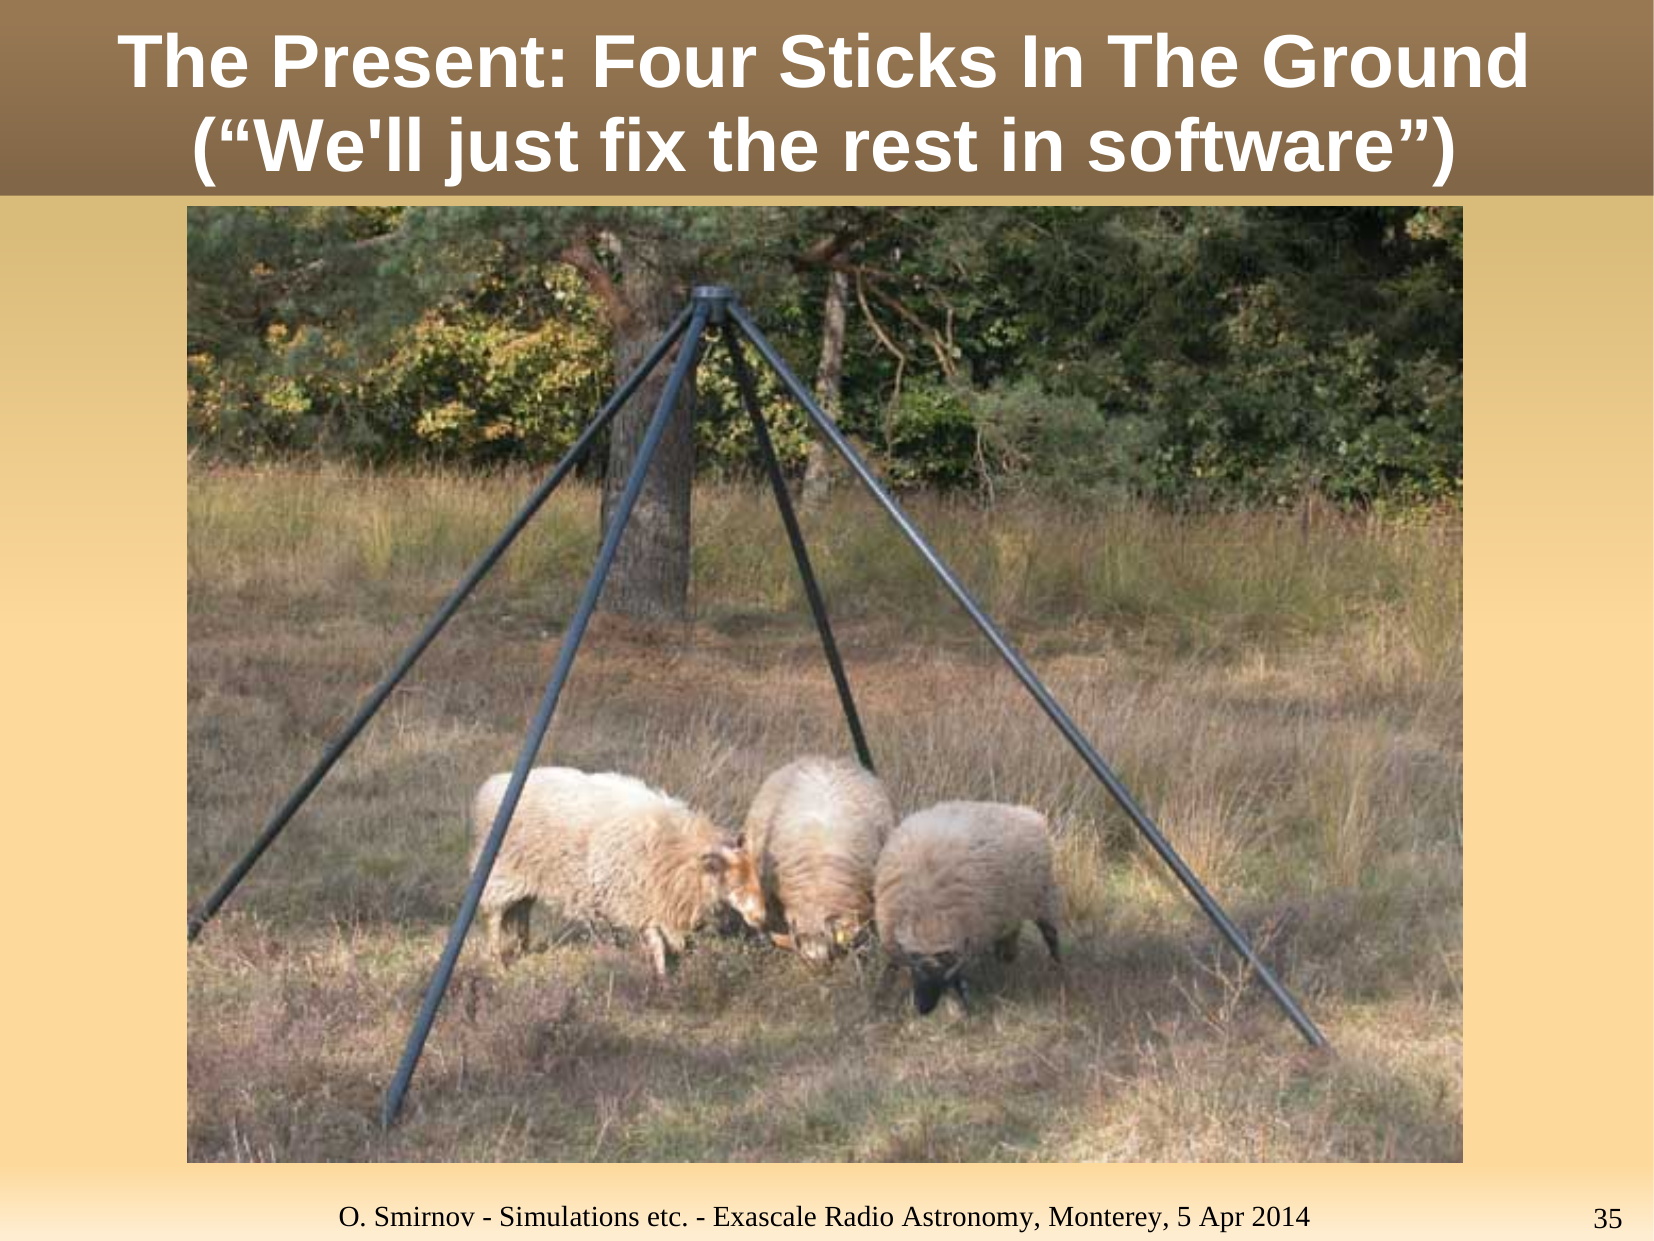

# The Present: Four Sticks In The Ground (“We'll just fix the rest in software”)
O. Smirnov - Simulations etc. - Exascale Radio Astronomy, Monterey, 5 Apr 2014
35